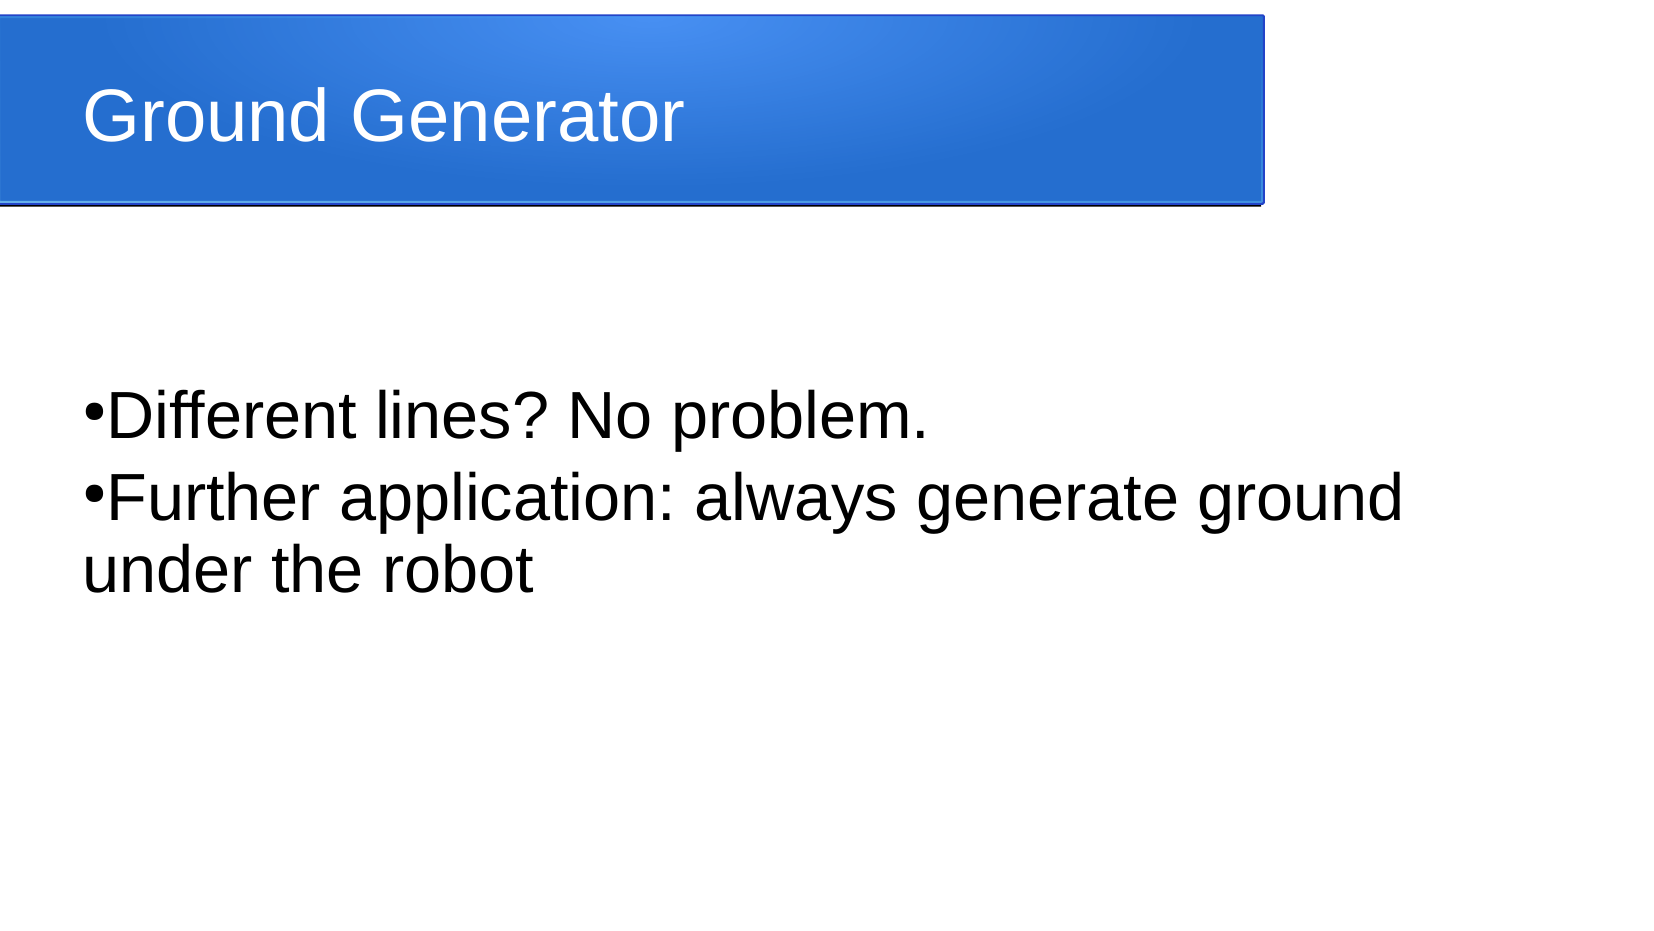

# Ground Generator
Different lines? No problem.
Further application: always generate ground under the robot